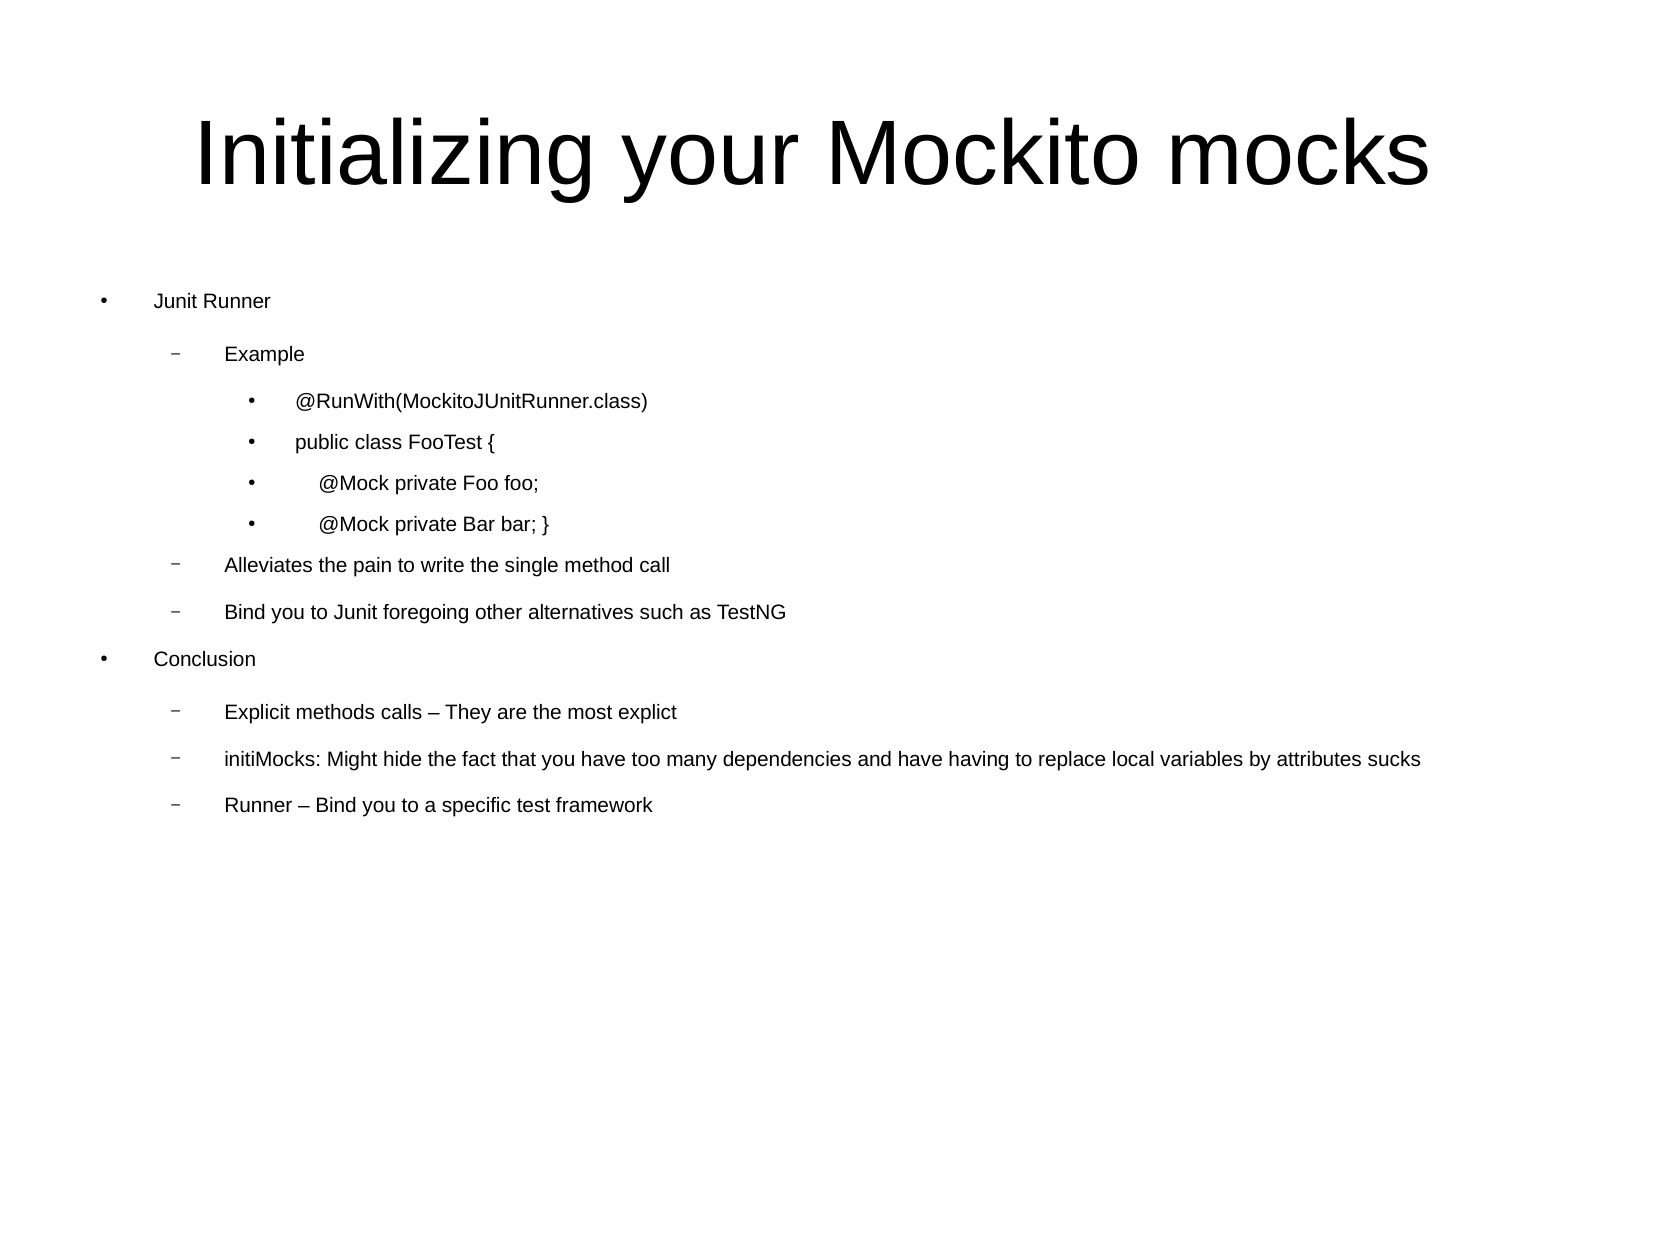

# Initializing your Mockito mocks
Junit Runner
Example
@RunWith(MockitoJUnitRunner.class)
public class FooTest {
 @Mock private Foo foo;
 @Mock private Bar bar; }
Alleviates the pain to write the single method call
Bind you to Junit foregoing other alternatives such as TestNG
Conclusion
Explicit methods calls – They are the most explict
initiMocks: Might hide the fact that you have too many dependencies and have having to replace local variables by attributes sucks
Runner – Bind you to a specific test framework